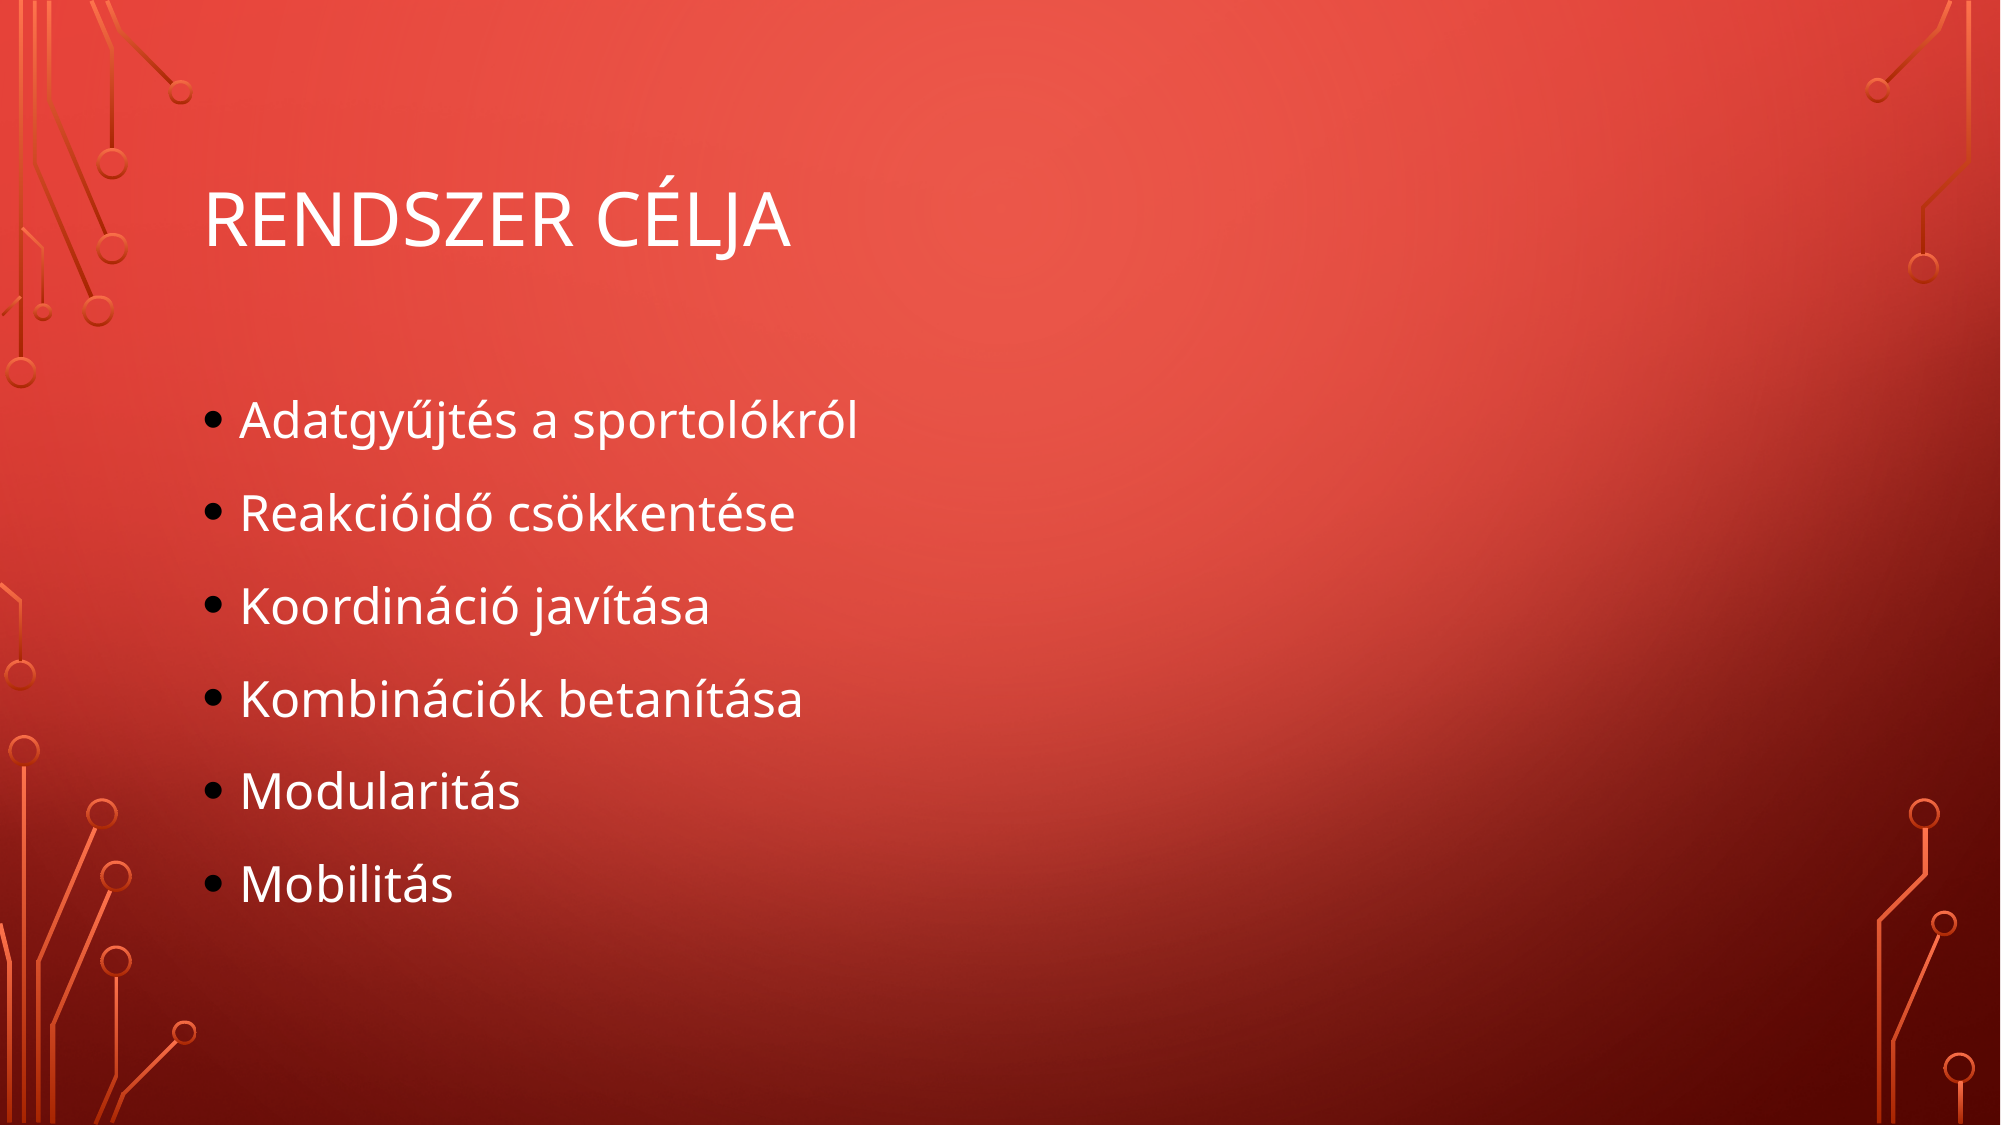

# Rendszer Célja
Adatgyűjtés a sportolókról
Reakcióidő csökkentése
Koordináció javítása
Kombinációk betanítása
Modularitás
Mobilitás